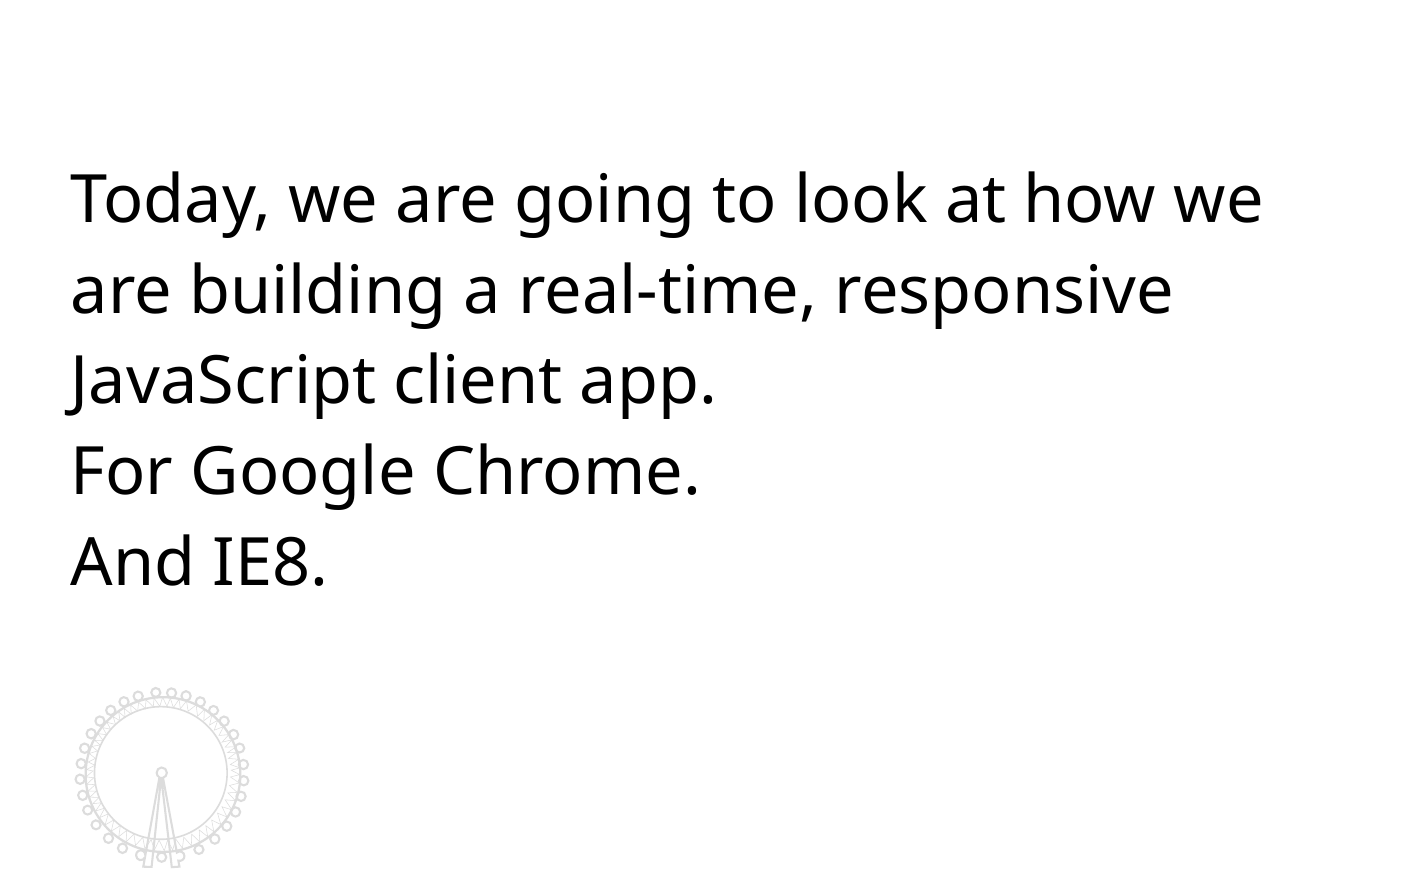

# Today, we are going to look at how we are building a real-time, responsive JavaScript client app.
For Google Chrome.
And IE8.